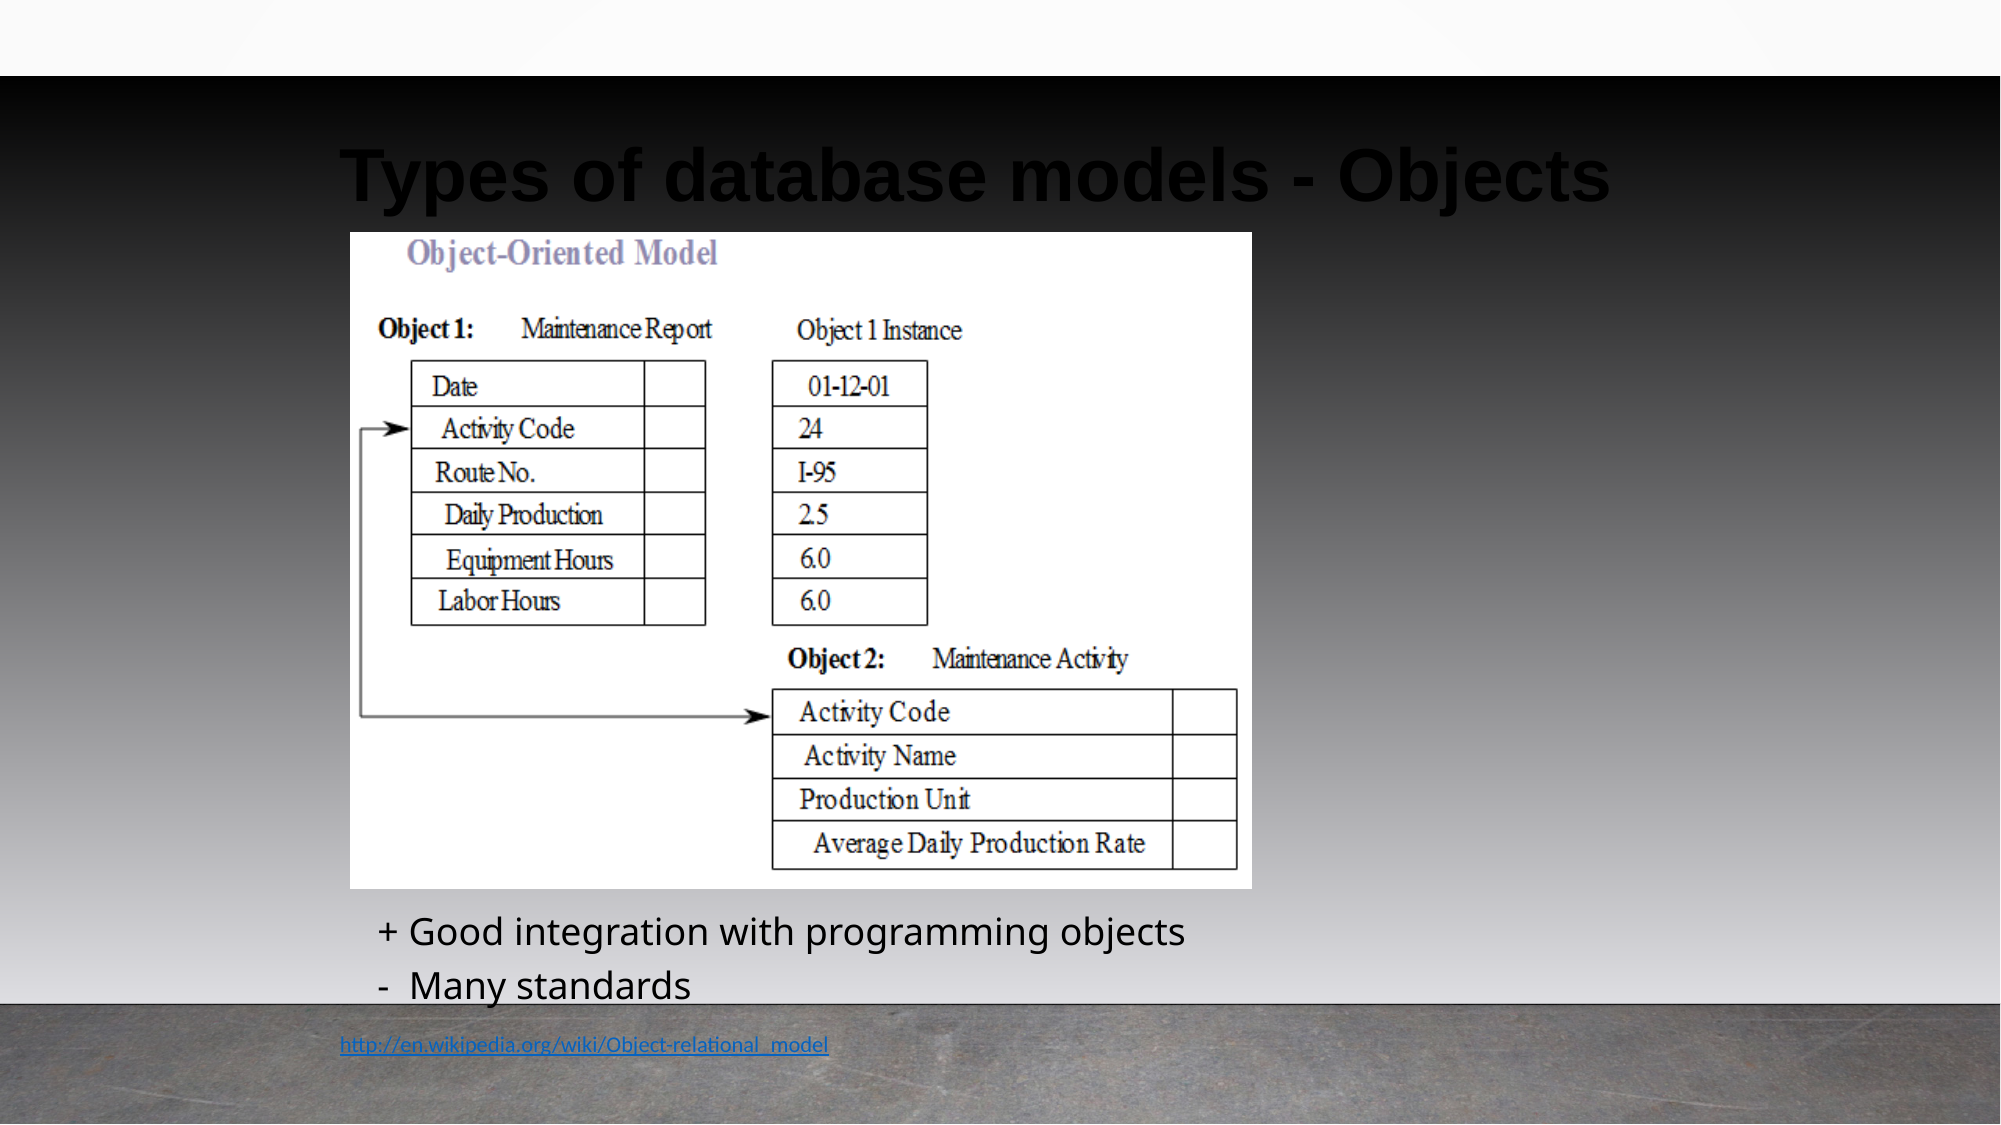

# Types of database models - Objects
+ Good integration with programming objects
- Many standards
http://en.wikipedia.org/wiki/Object-relational_model